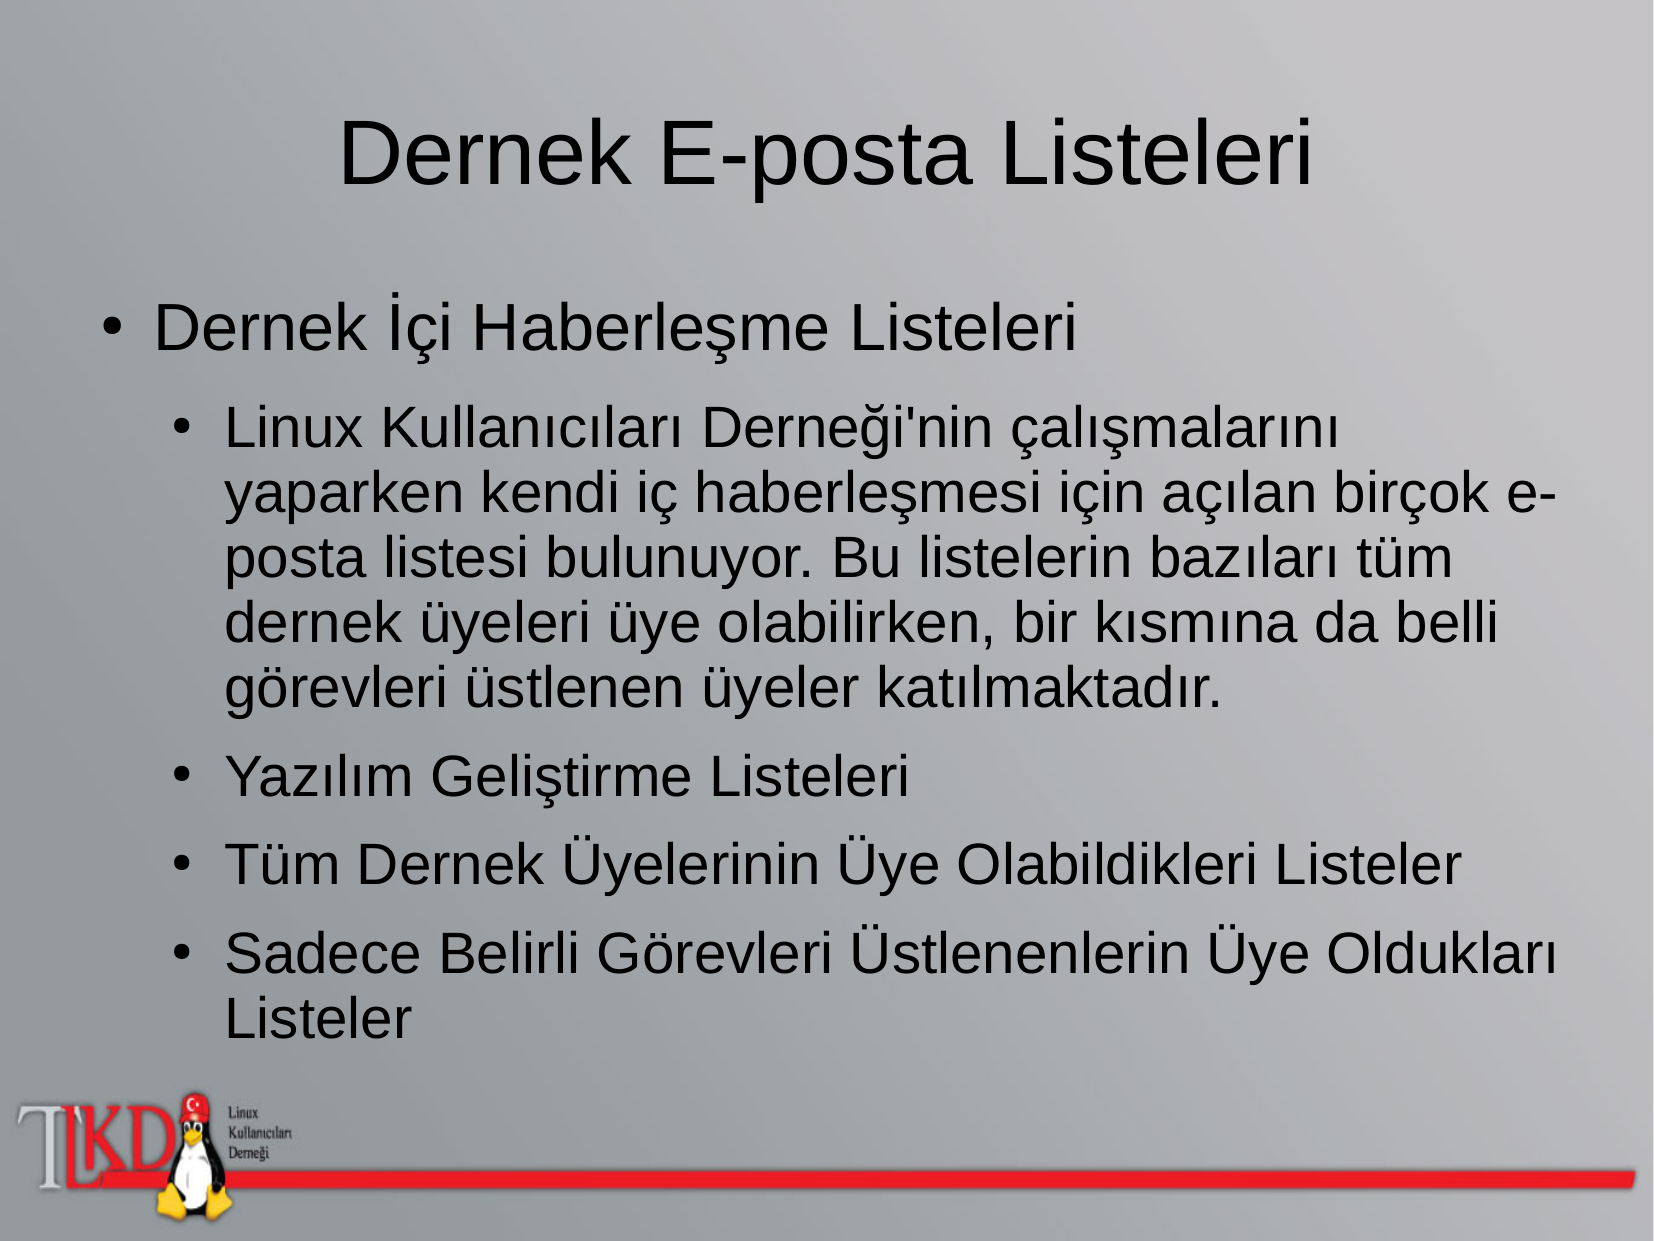

# Dernek E-posta Listeleri
Dernek İçi Haberleşme Listeleri
Linux Kullanıcıları Derneği'nin çalışmalarını yaparken kendi iç haberleşmesi için açılan birçok e-posta listesi bulunuyor. Bu listelerin bazıları tüm dernek üyeleri üye olabilirken, bir kısmına da belli görevleri üstlenen üyeler katılmaktadır.
Yazılım Geliştirme Listeleri
Tüm Dernek Üyelerinin Üye Olabildikleri Listeler
Sadece Belirli Görevleri Üstlenenlerin Üye Oldukları Listeler